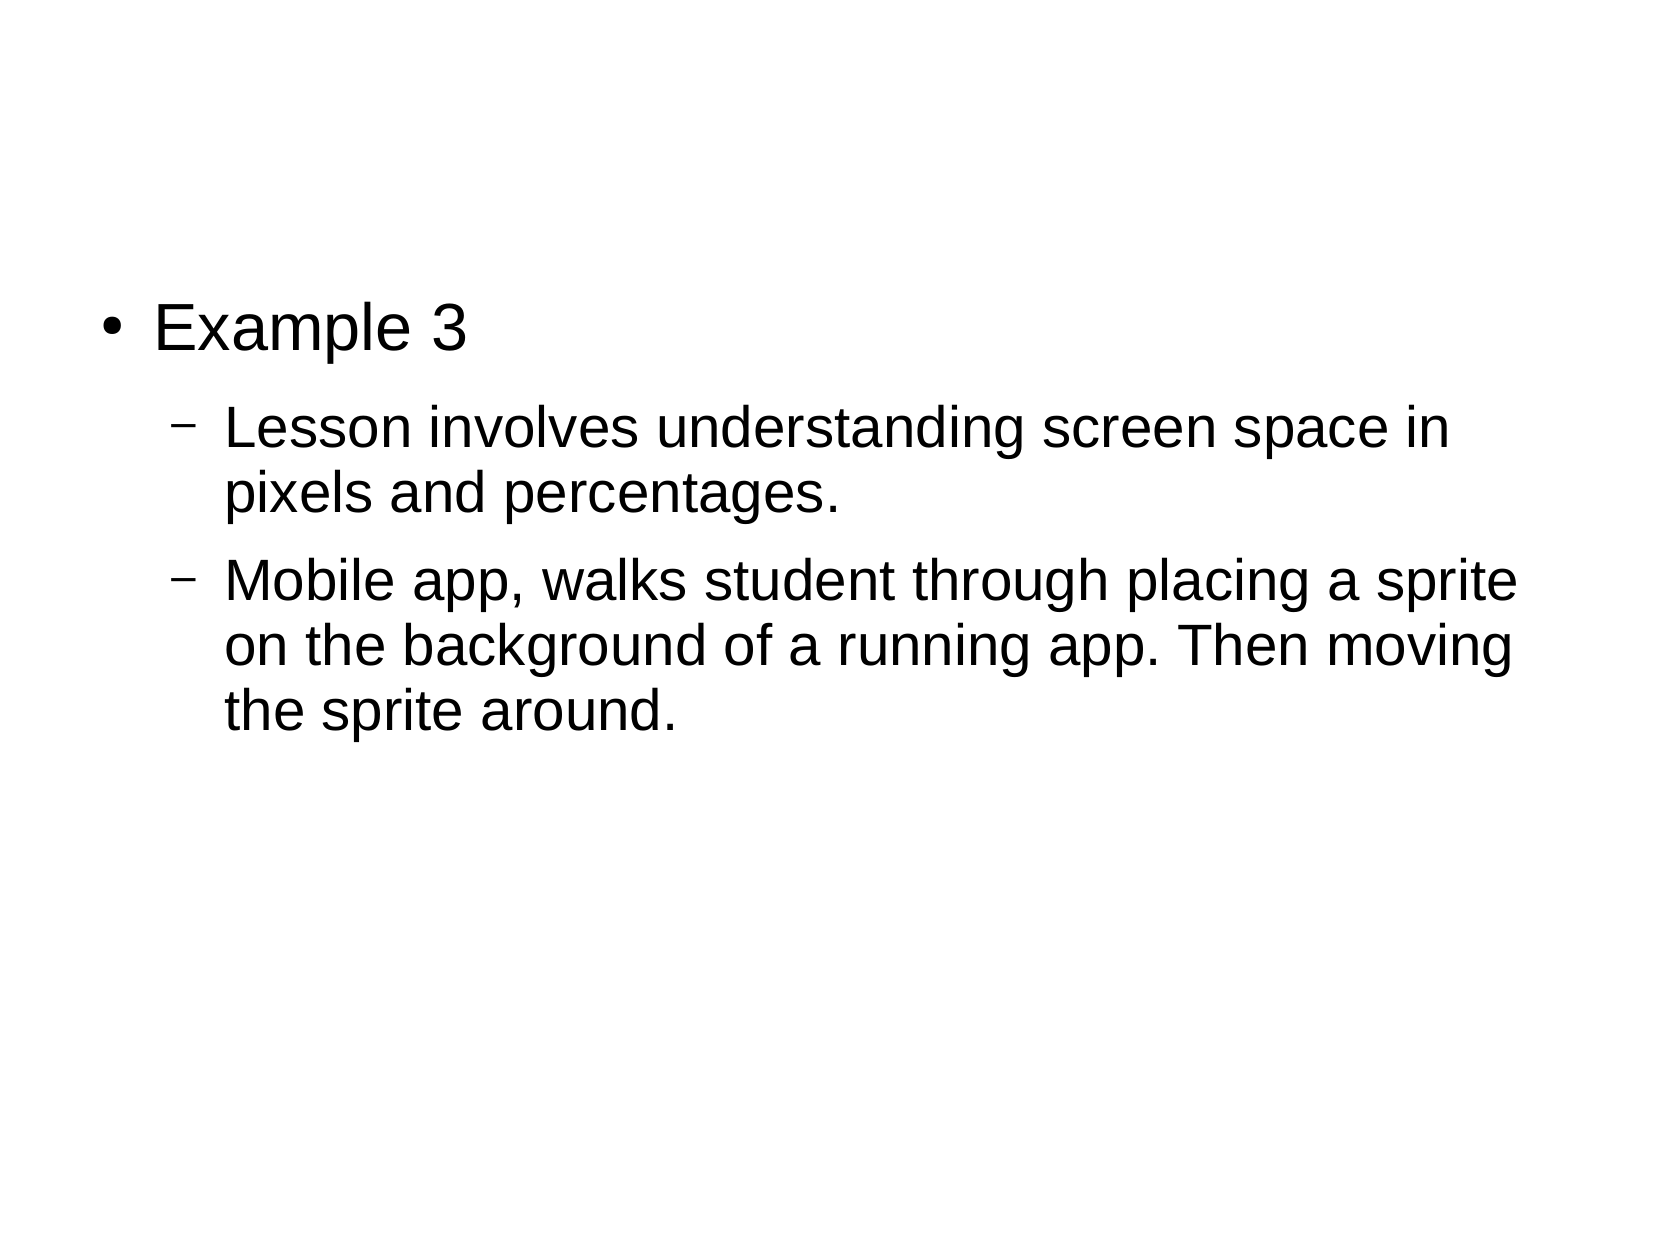

#
Example 3
Lesson involves understanding screen space in pixels and percentages.
Mobile app, walks student through placing a sprite on the background of a running app. Then moving the sprite around.